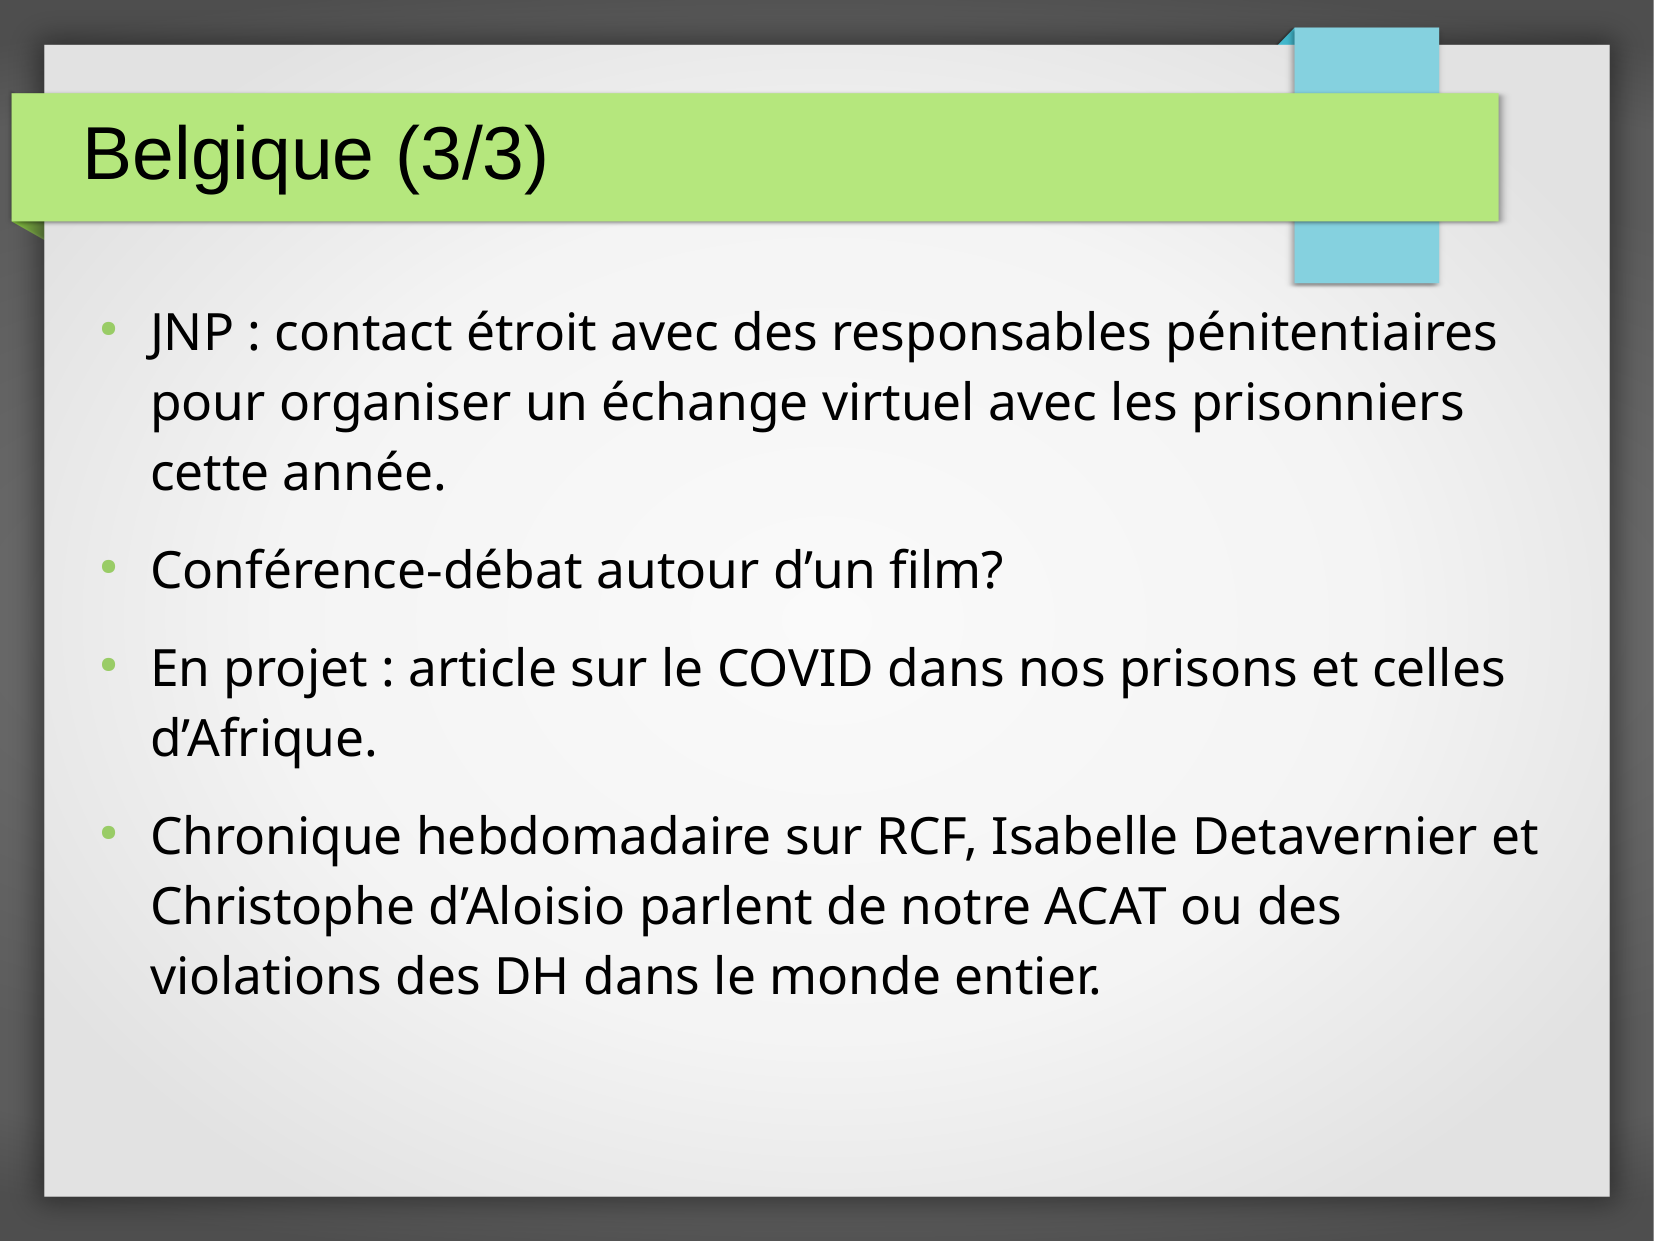

# Belgique (3/3)
JNP : contact étroit avec des responsables pénitentiaires pour organiser un échange virtuel avec les prisonniers cette année.
Conférence-débat autour d’un film?
En projet : article sur le COVID dans nos prisons et celles d’Afrique.
Chronique hebdomadaire sur RCF, Isabelle Detavernier et Christophe d’Aloisio parlent de notre ACAT ou des violations des DH dans le monde entier.